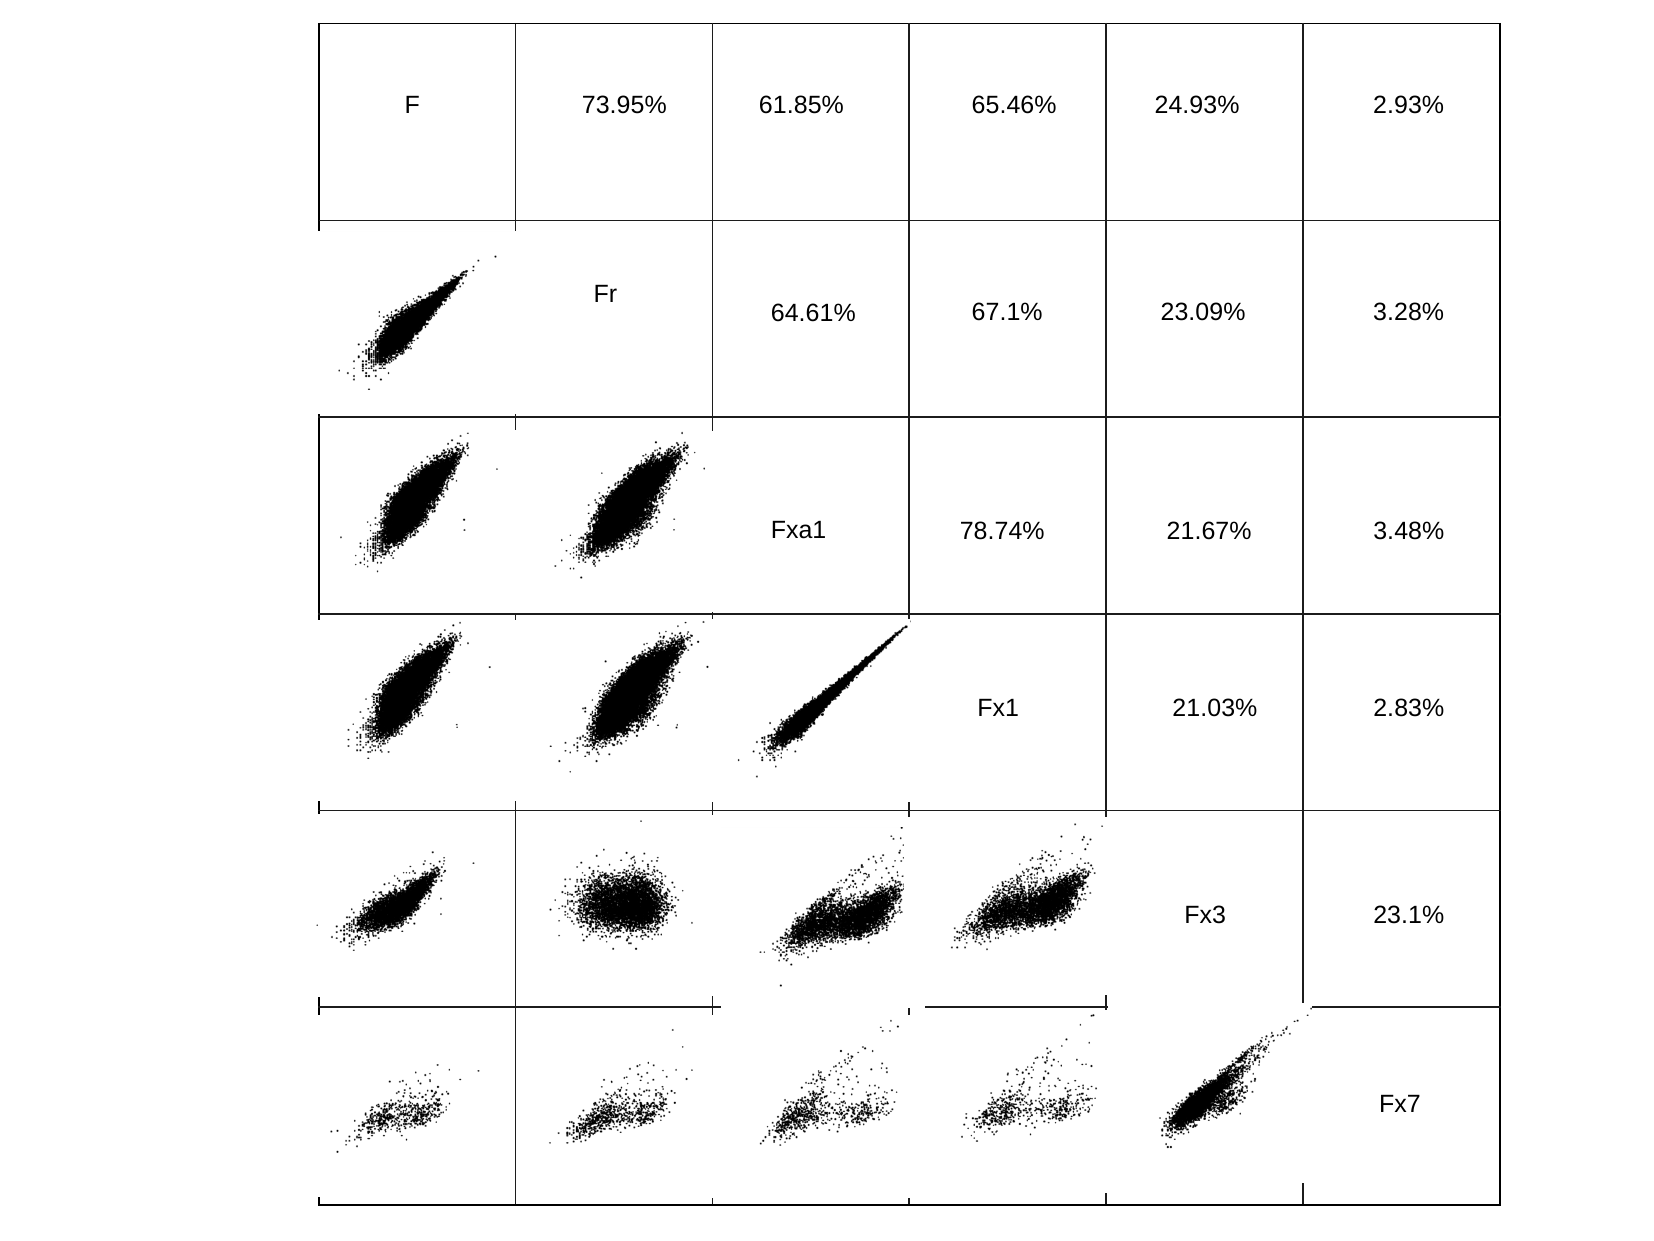

| | | | | | |
| --- | --- | --- | --- | --- | --- |
| | | | | | |
| | | | | | |
| | | | | | |
| | | | | | |
| | | | | | |
F
73.95%
61.85%
65.46%
24.93%
2.93%
Fr
3.28%
23.09%
67.1%
64.61%
Fxa1
78.74%
21.67%
3.48%
Fx1
2.83%
21.03%
Fx3
23.1%
Fx7